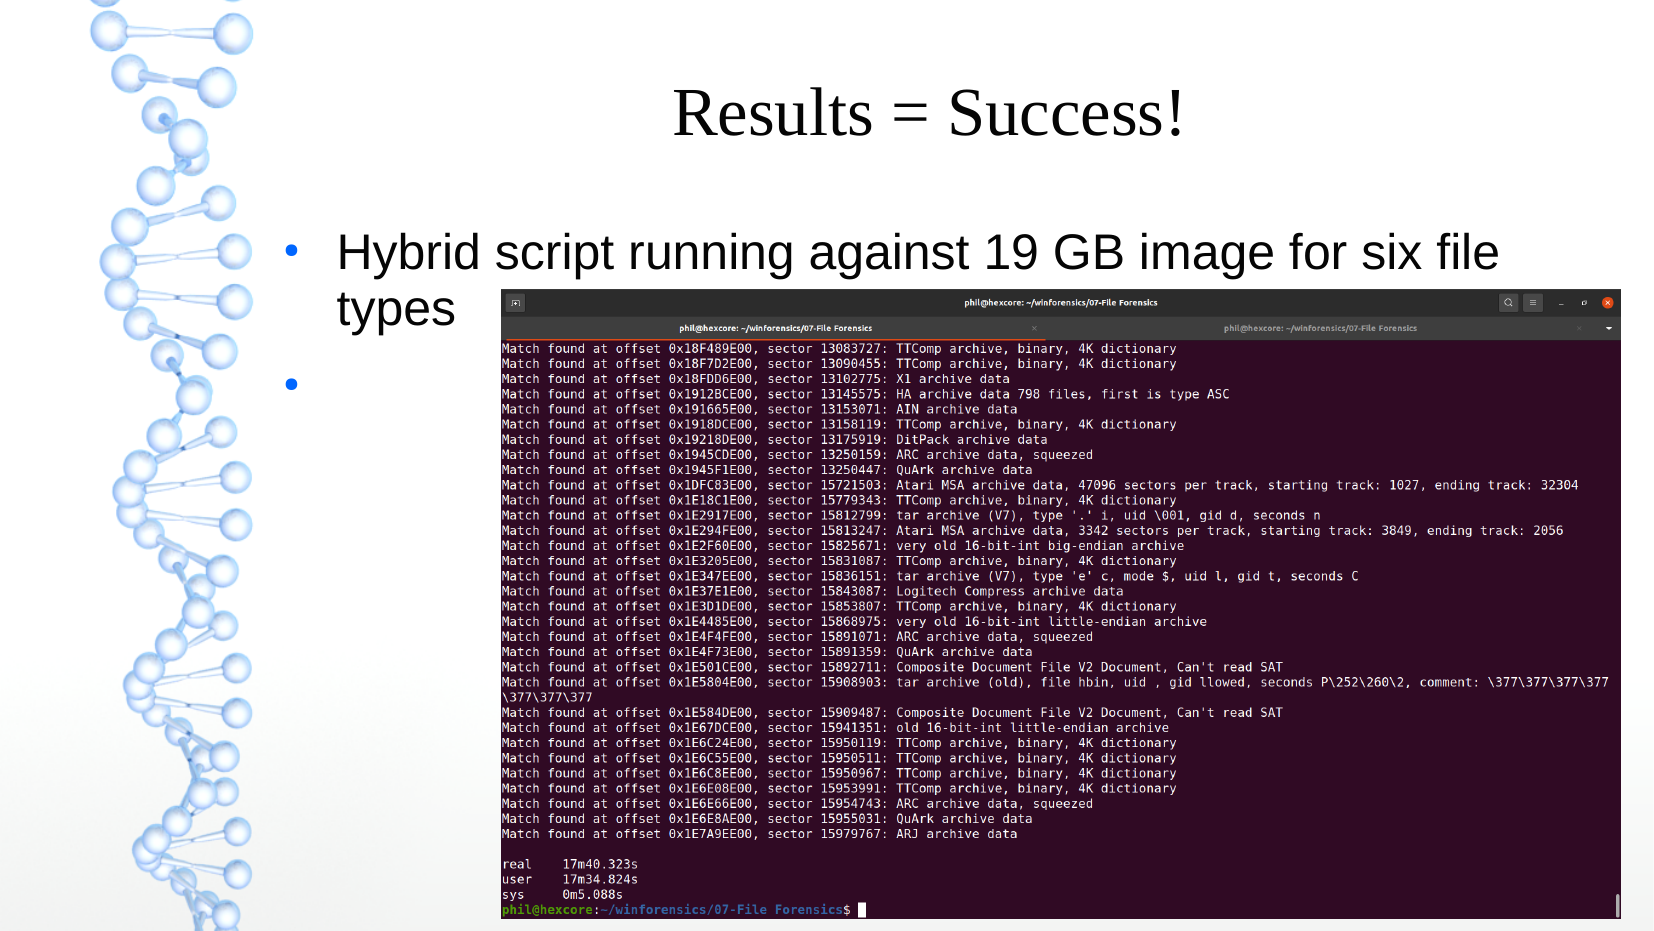

# Results = Success!
Hybrid script running against 19 GB image for six file types
33